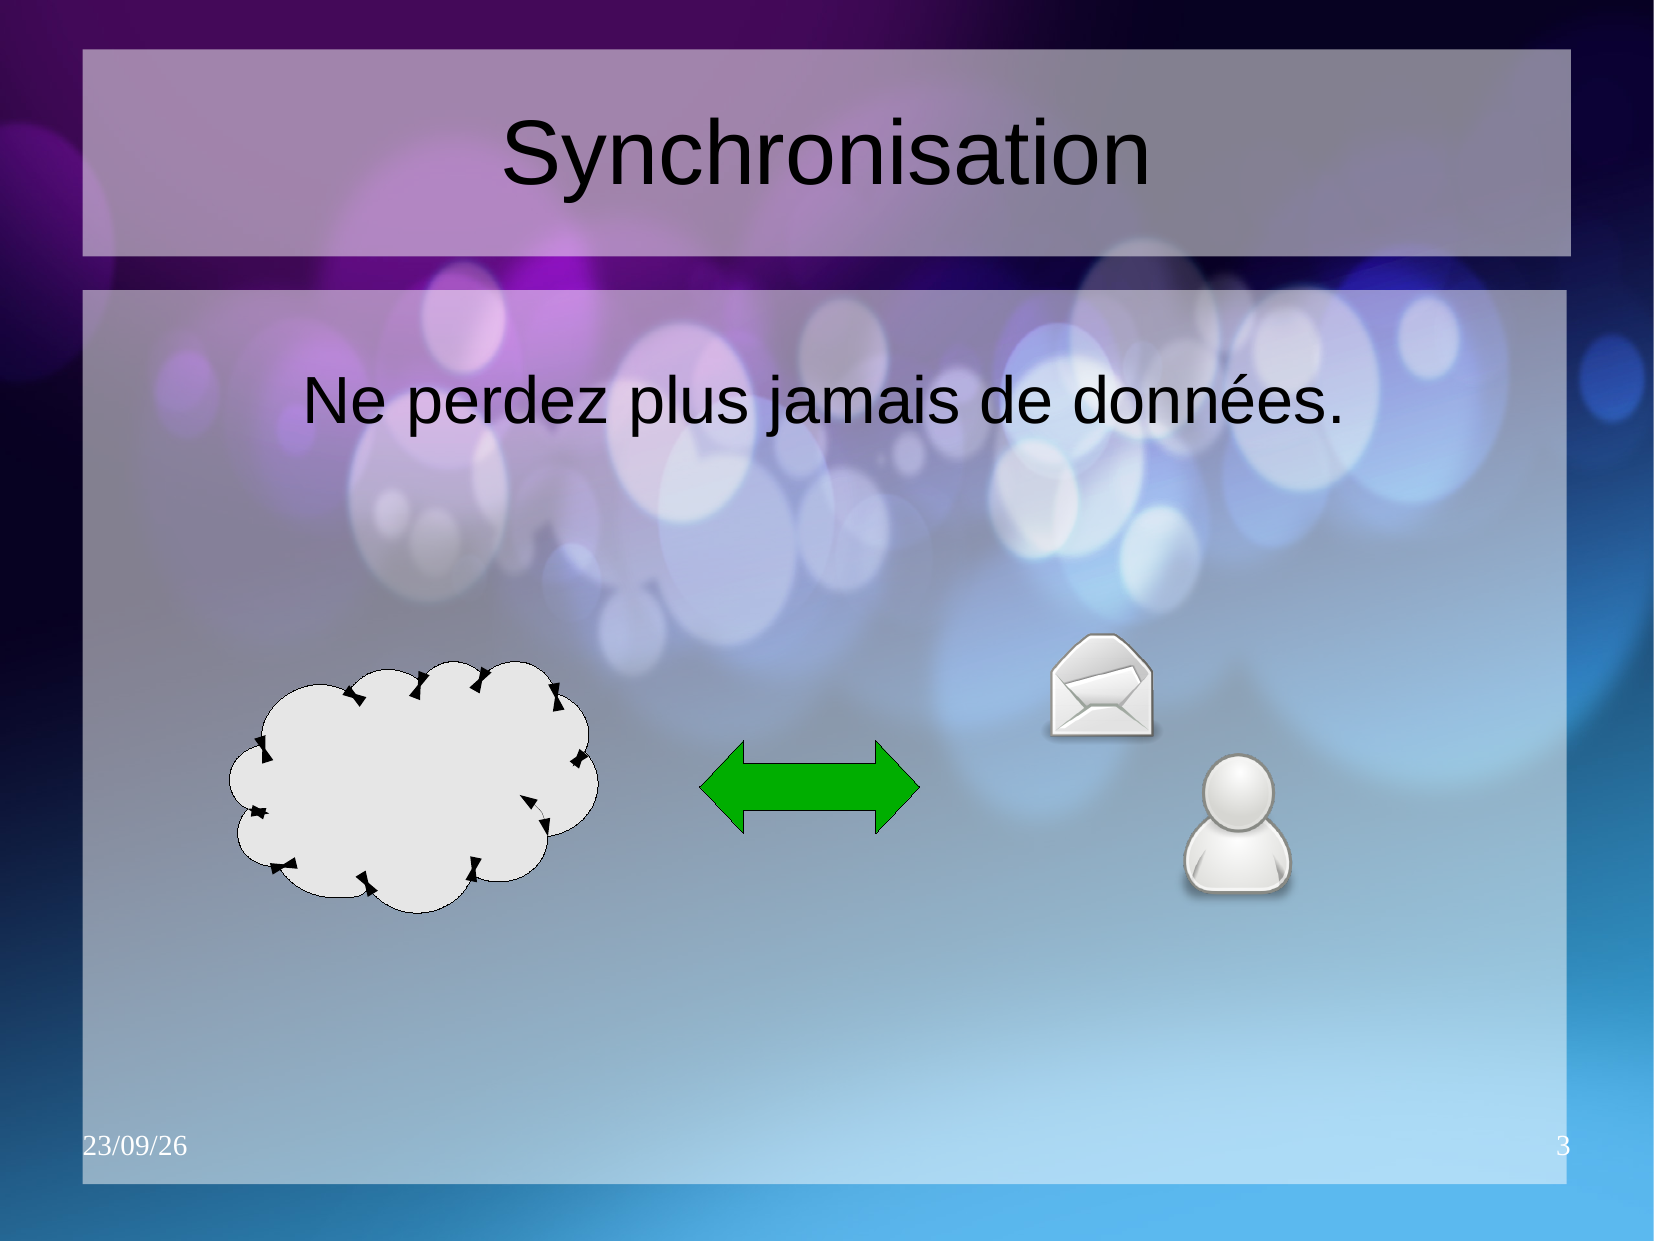

# Synchronisation
Ne perdez plus jamais de données.
3